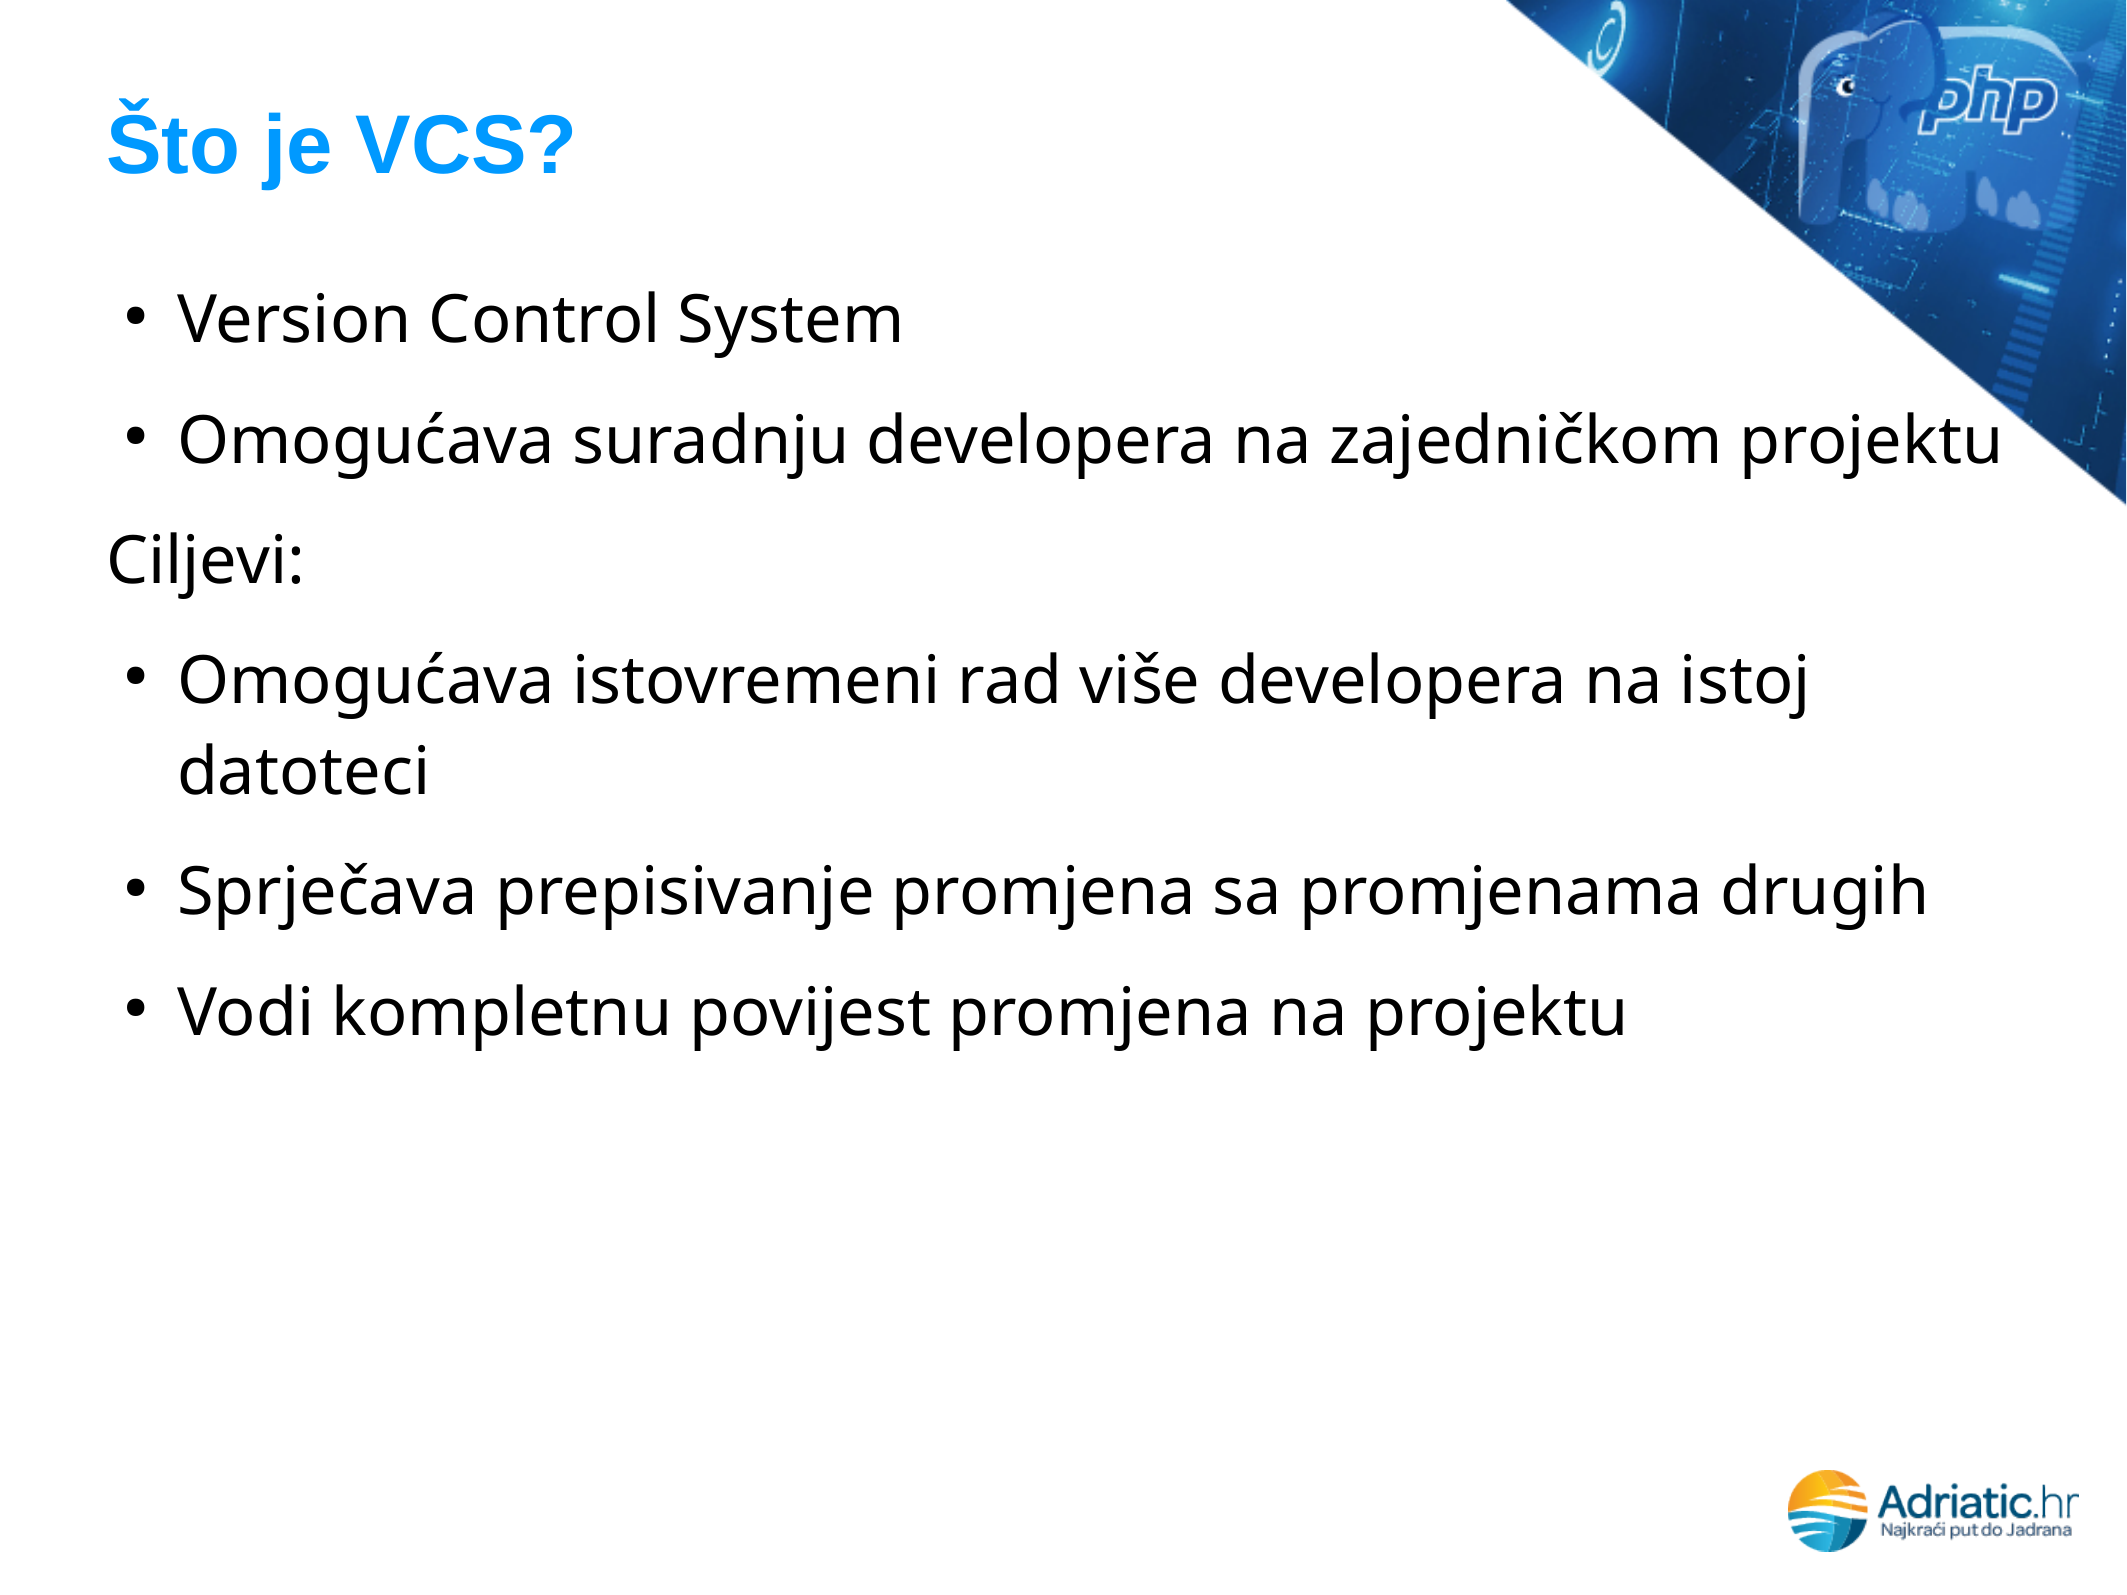

# Što je VCS?
Version Control System
Omogućava suradnju developera na zajedničkom projektu
Ciljevi:
Omogućava istovremeni rad više developera na istoj datoteci
Sprječava prepisivanje promjena sa promjenama drugih
Vodi kompletnu povijest promjena na projektu